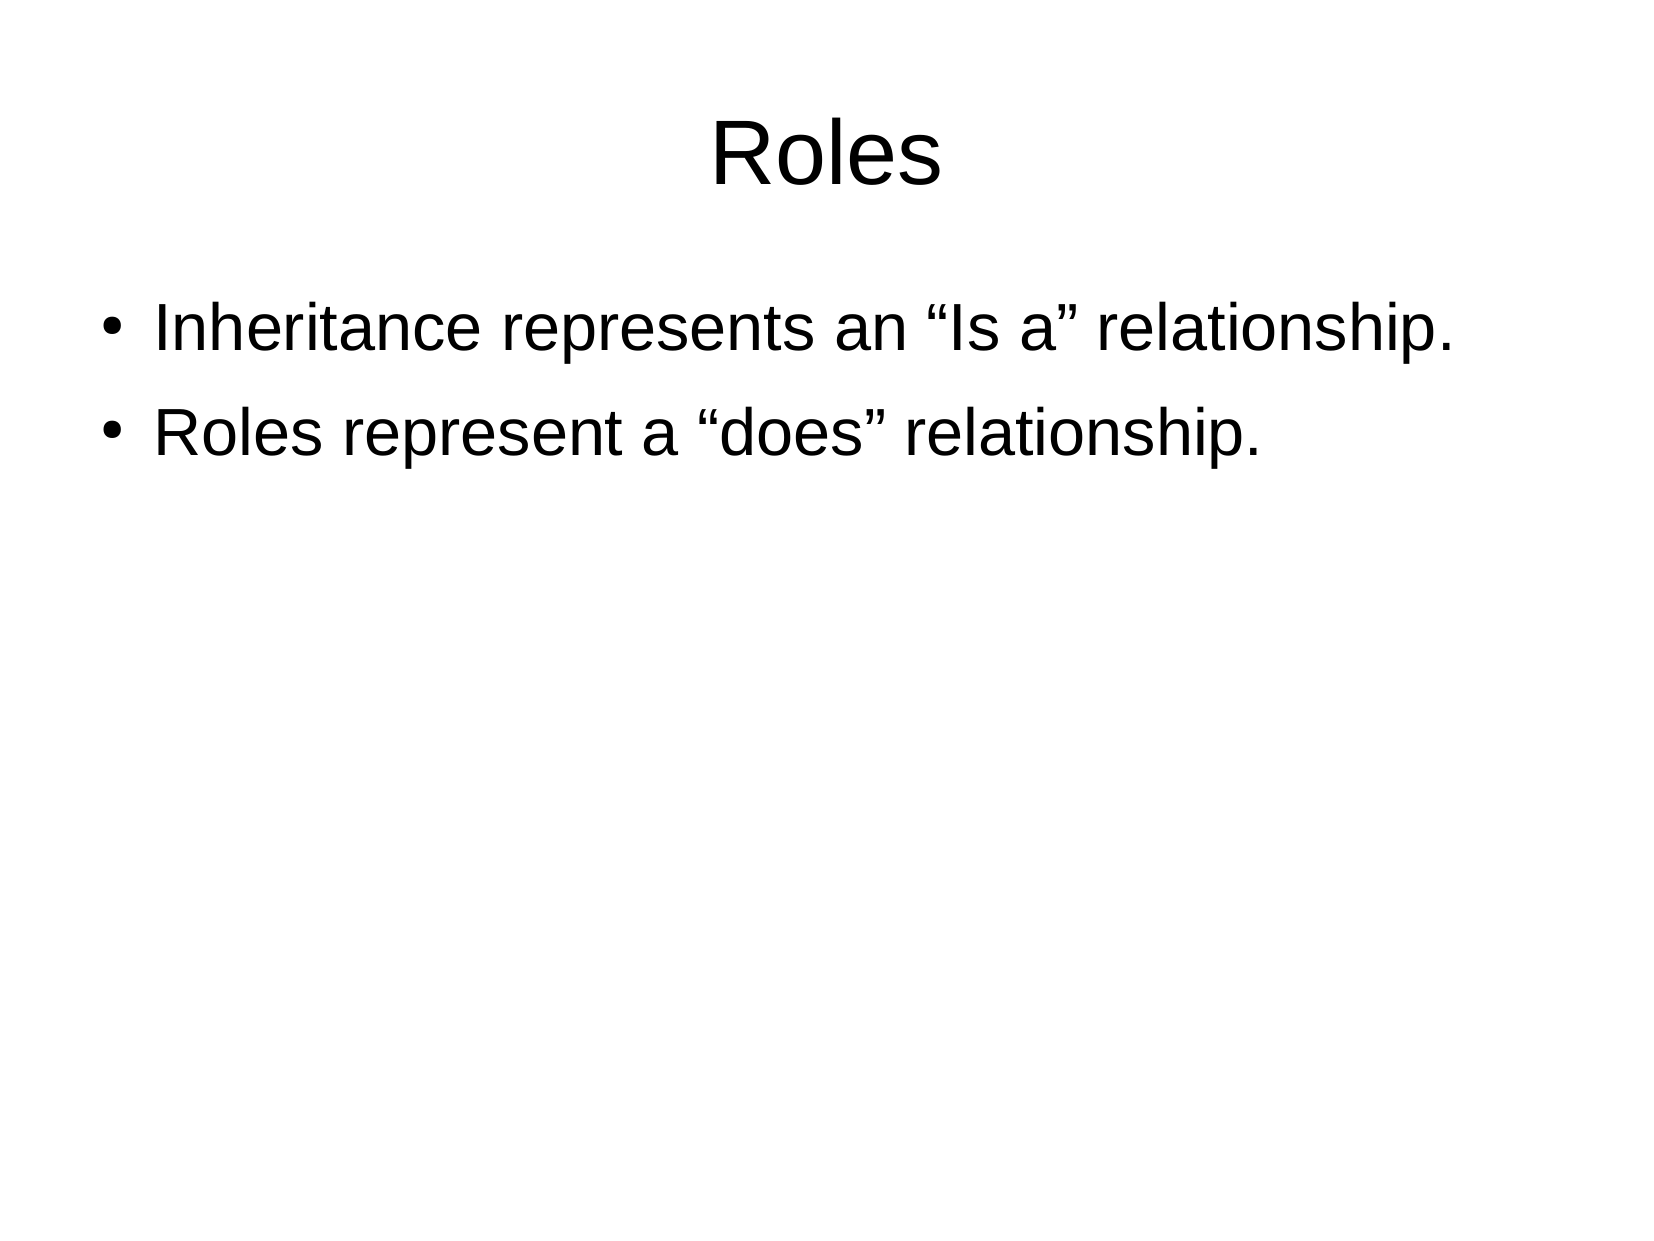

# Roles
Inheritance represents an “Is a” relationship.
Roles represent a “does” relationship.